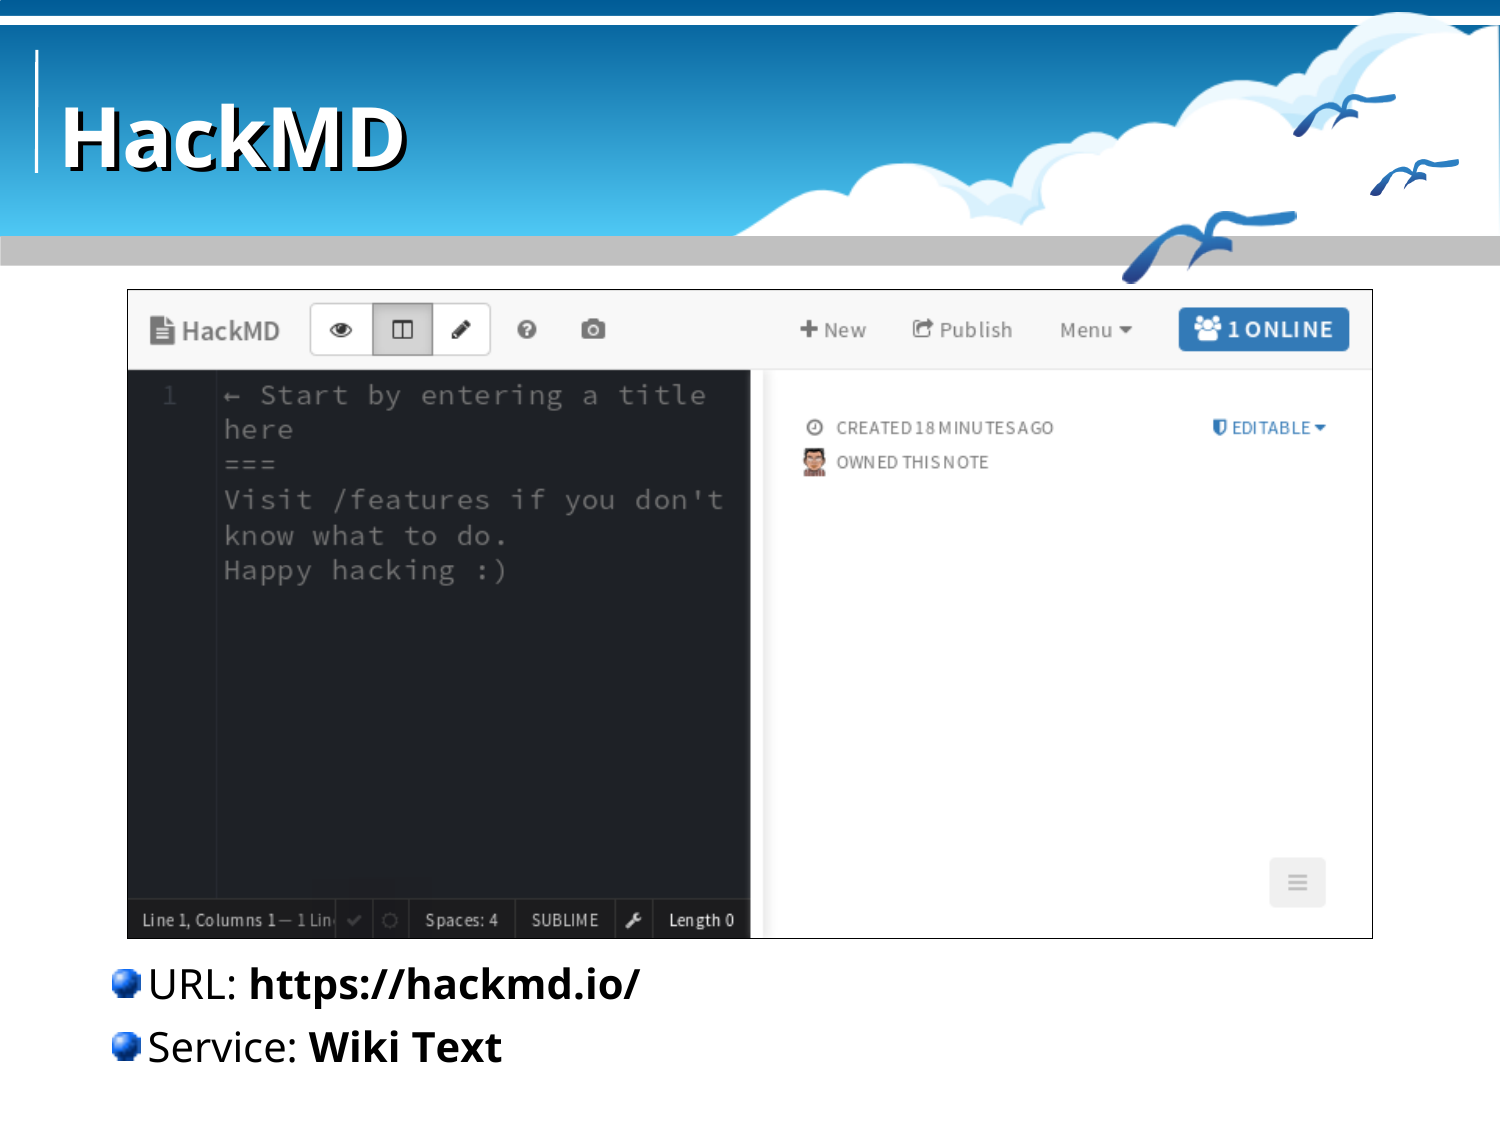

# HackMD
URL: https://hackmd.io/
Service: Wiki Text